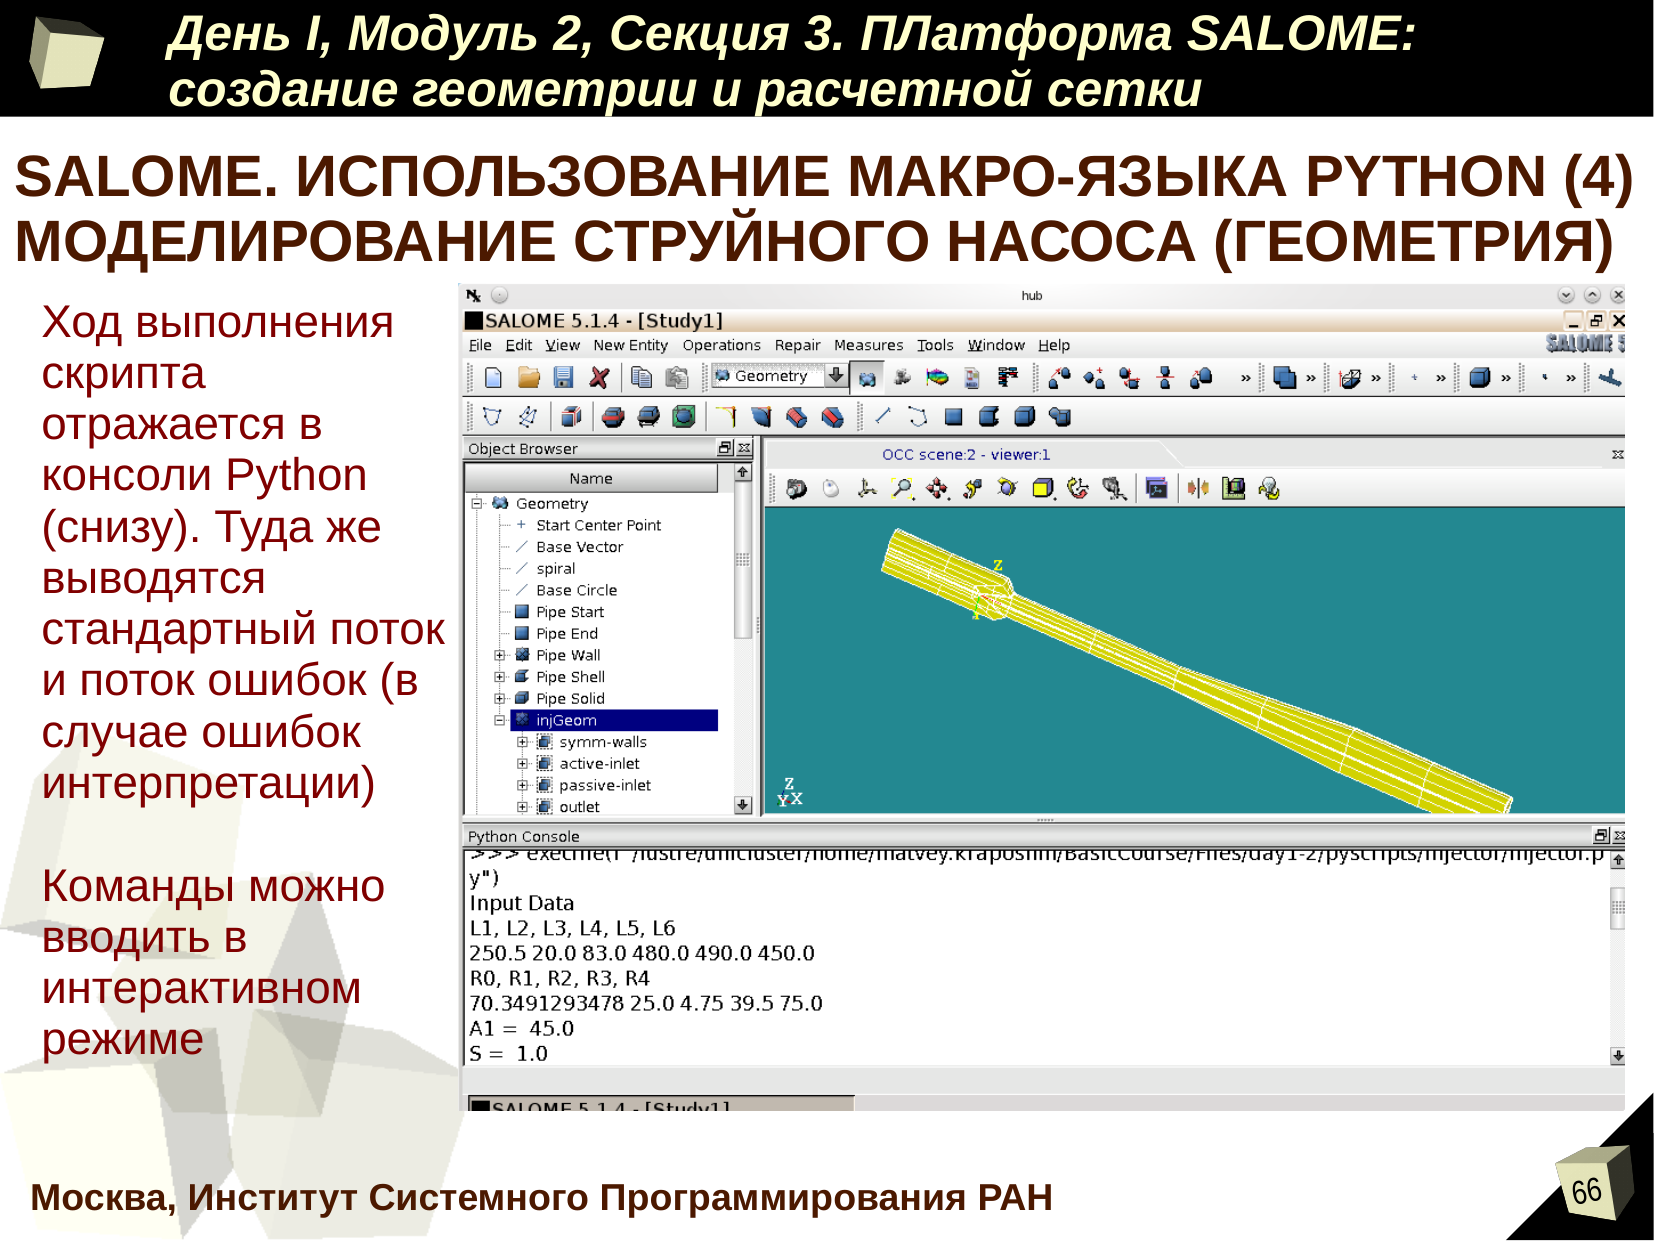

SALOME. ИСПОЛЬЗОВАНИЕ МАКРО-ЯЗЫКА PYTHON (4)
МОДЕЛИРОВАНИЕ СТРУЙНОГО НАСОСА (ГЕОМЕТРИЯ)
Ход выполнения скрипта отражается в консоли Python (снизу). Туда же выводятся стандартный поток и поток ошибок (в случае ошибок интерпретации)
Команды можно вводить в интерактивном режиме